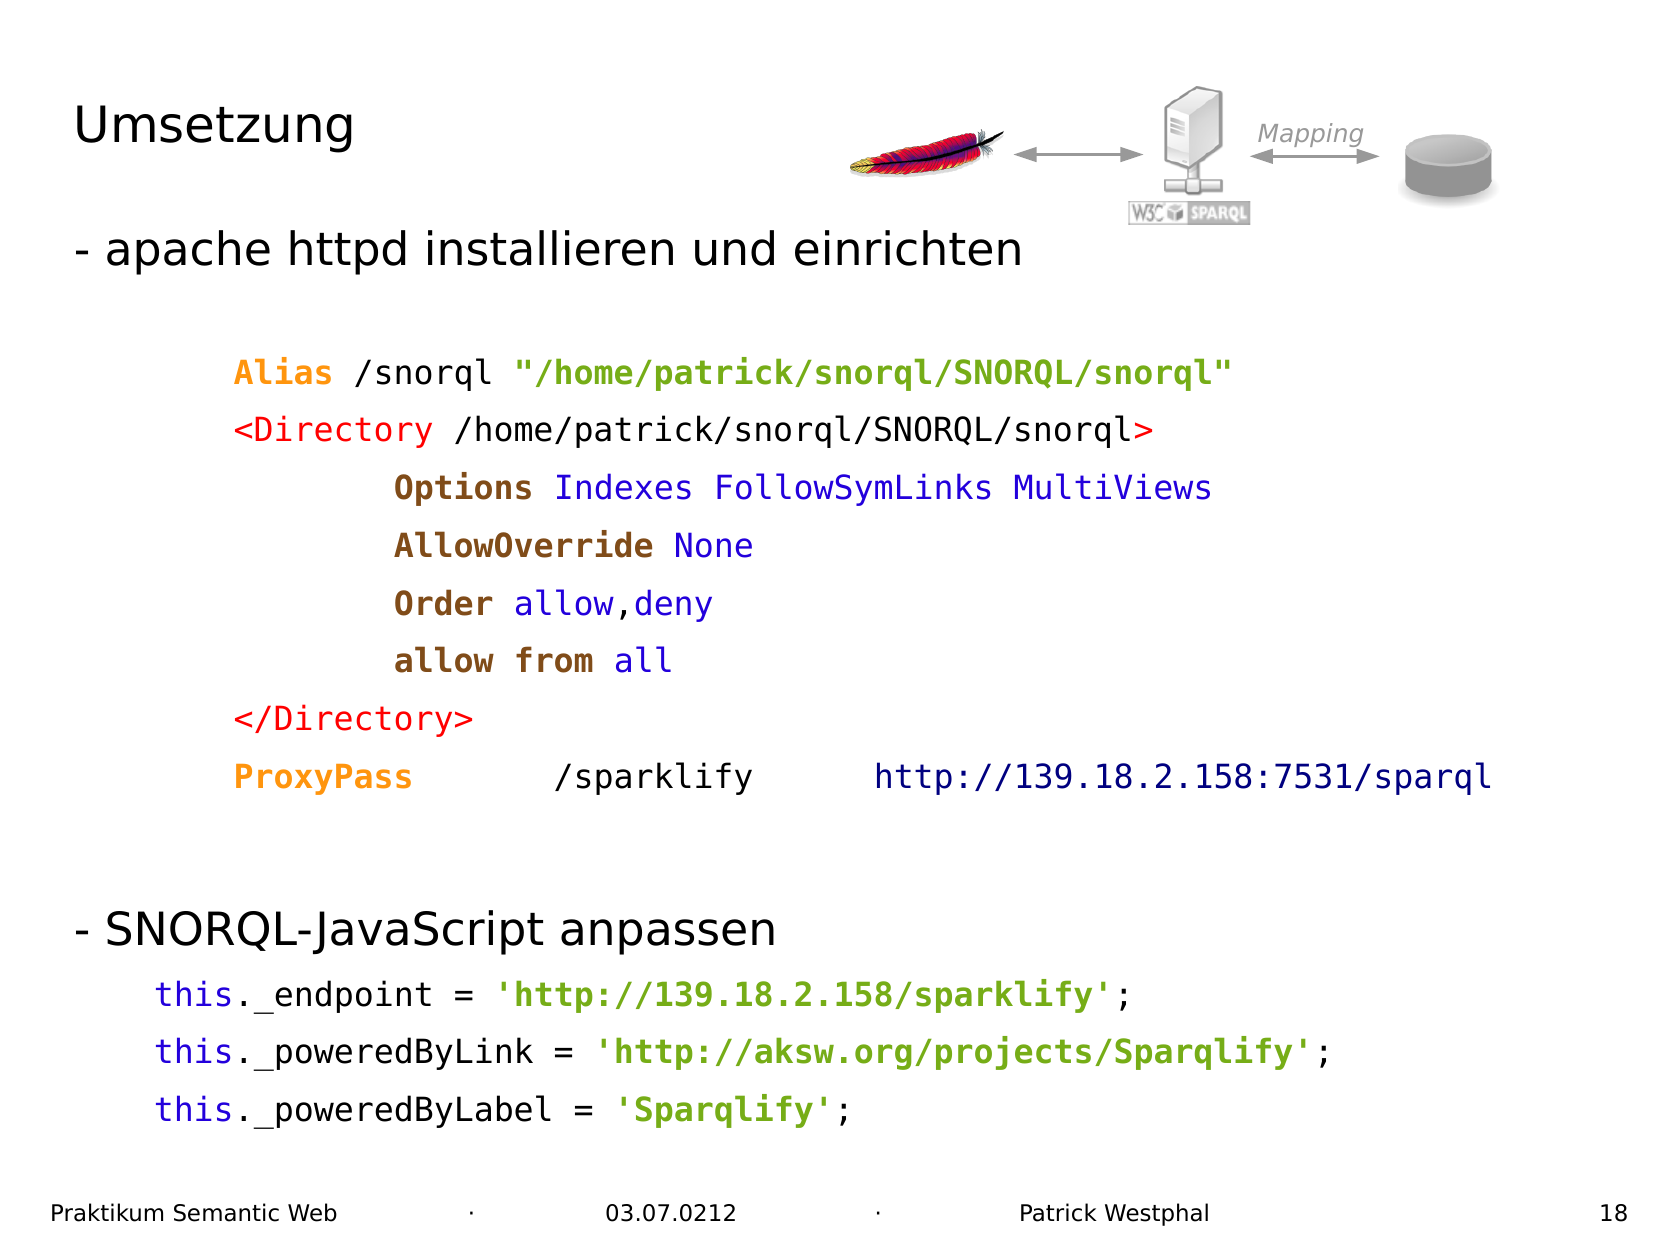

Umsetzung
Mapping
- apache httpd installieren und einrichten
 Alias /snorql "/home/patrick/snorql/SNORQL/snorql"
 <Directory /home/patrick/snorql/SNORQL/snorql>
 Options Indexes FollowSymLinks MultiViews
 AllowOverride None
 Order allow,deny
 allow from all
 </Directory>
 ProxyPass /sparklify http://139.18.2.158:7531/sparql
- SNORQL-JavaScript anpassen
 this._endpoint = 'http://139.18.2.158/sparklify';
 this._poweredByLink = 'http://aksw.org/projects/Sparqlify';
 this._poweredByLabel = 'Sparqlify';
Praktikum Semantic Web · 03.07.0212 · Patrick Westphal